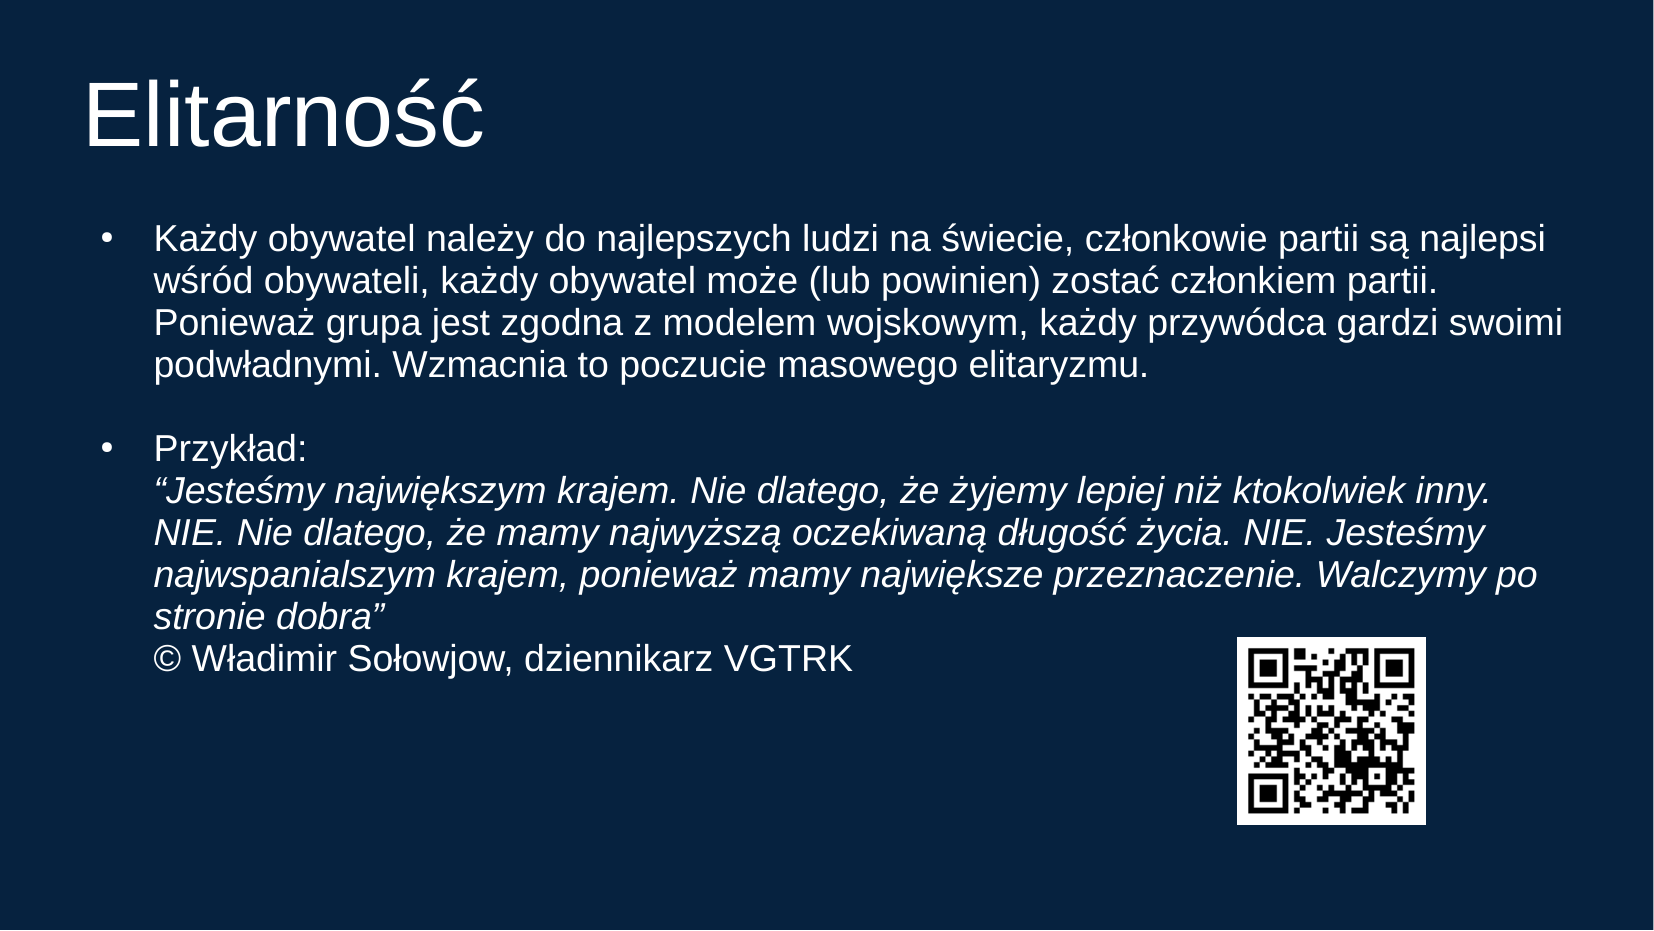

# Elitarność
Każdy obywatel należy do najlepszych ludzi na świecie, członkowie partii są najlepsi wśród obywateli, każdy obywatel może (lub powinien) zostać członkiem partii. Ponieważ grupa jest zgodna z modelem wojskowym, każdy przywódca gardzi swoimi podwładnymi. Wzmacnia to poczucie masowego elitaryzmu.
Przykład:
“Jesteśmy największym krajem. Nie dlatego, że żyjemy lepiej niż ktokolwiek inny. NIE. Nie dlatego, że mamy najwyższą oczekiwaną długość życia. NIE. Jesteśmy najwspanialszym krajem, ponieważ mamy największe przeznaczenie. Walczymy po stronie dobra”
© Władimir Sołowjow, dziennikarz VGTRK